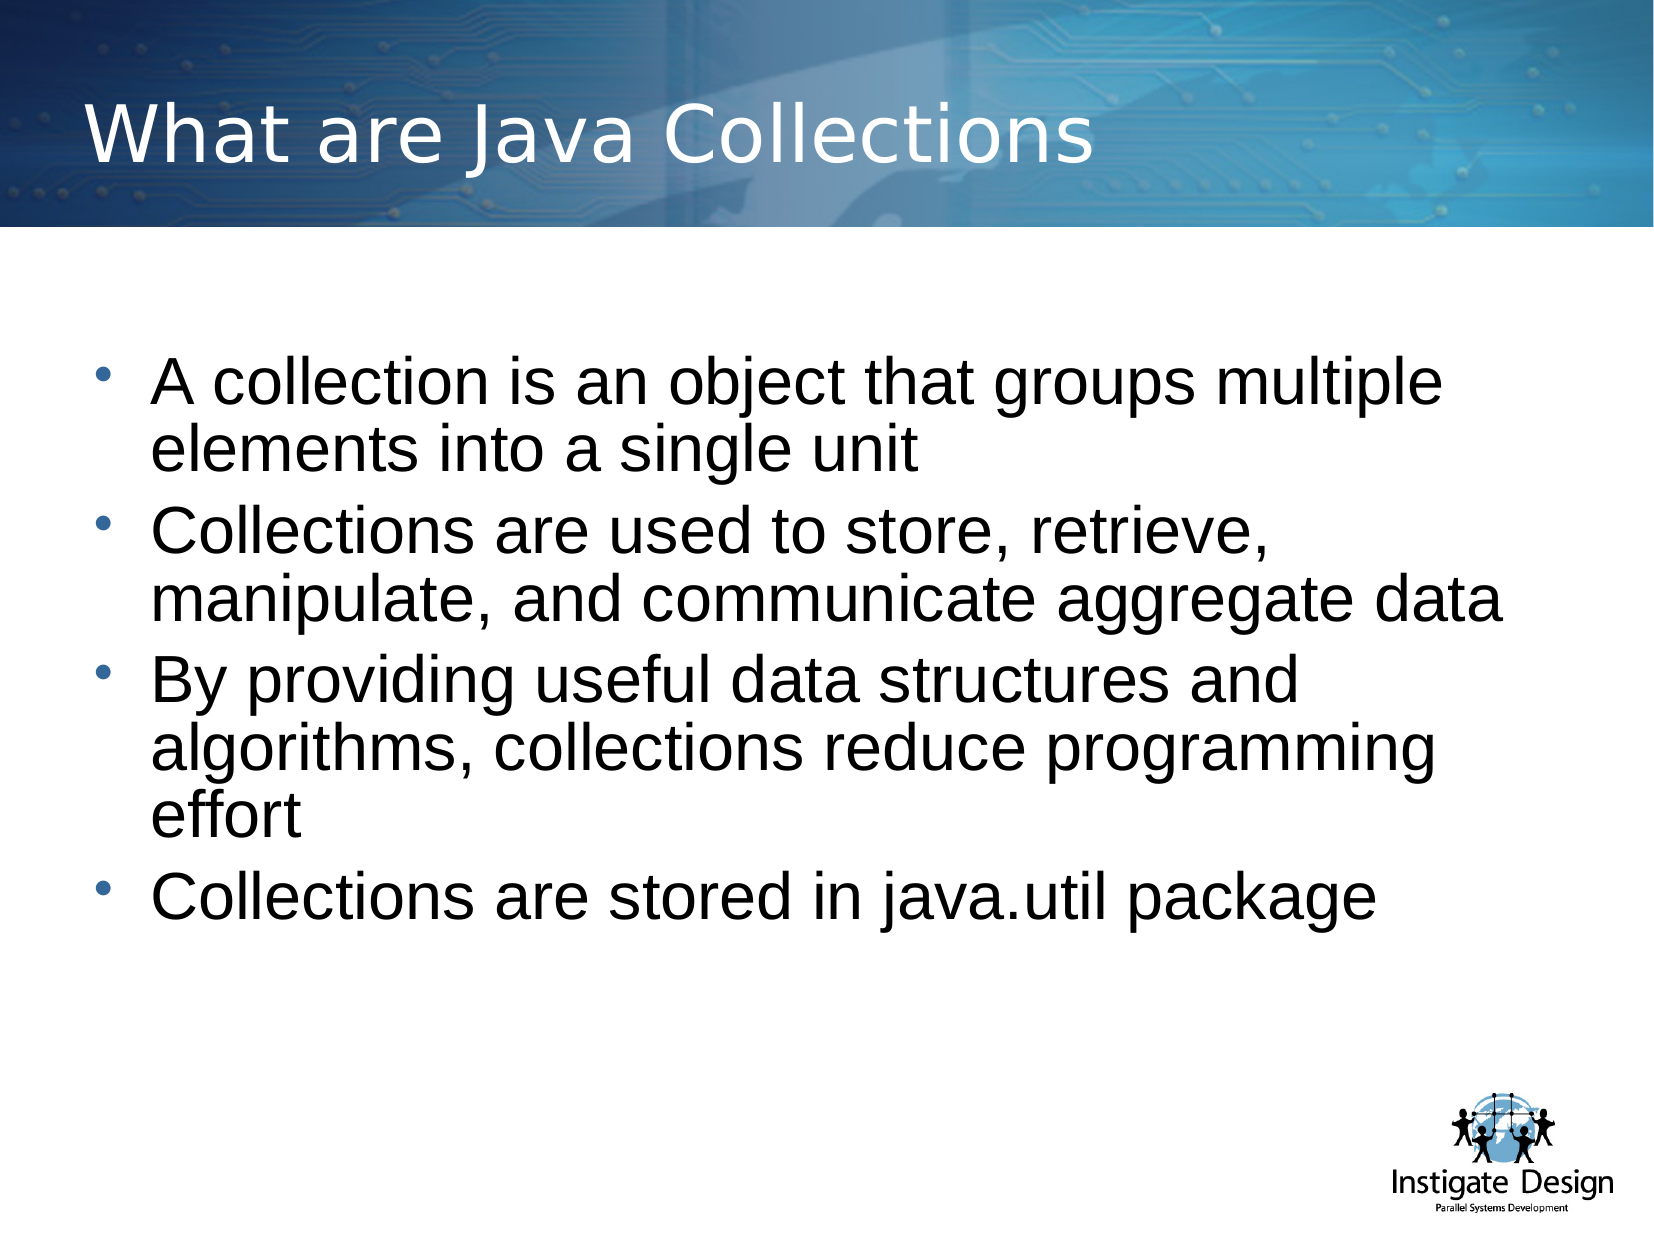

# What are Java Collections
A collection is an object that groups multiple elements into a single unit
Collections are used to store, retrieve, manipulate, and communicate aggregate data
By providing useful data structures and algorithms, collections reduce programming effort
Collections are stored in java.util package